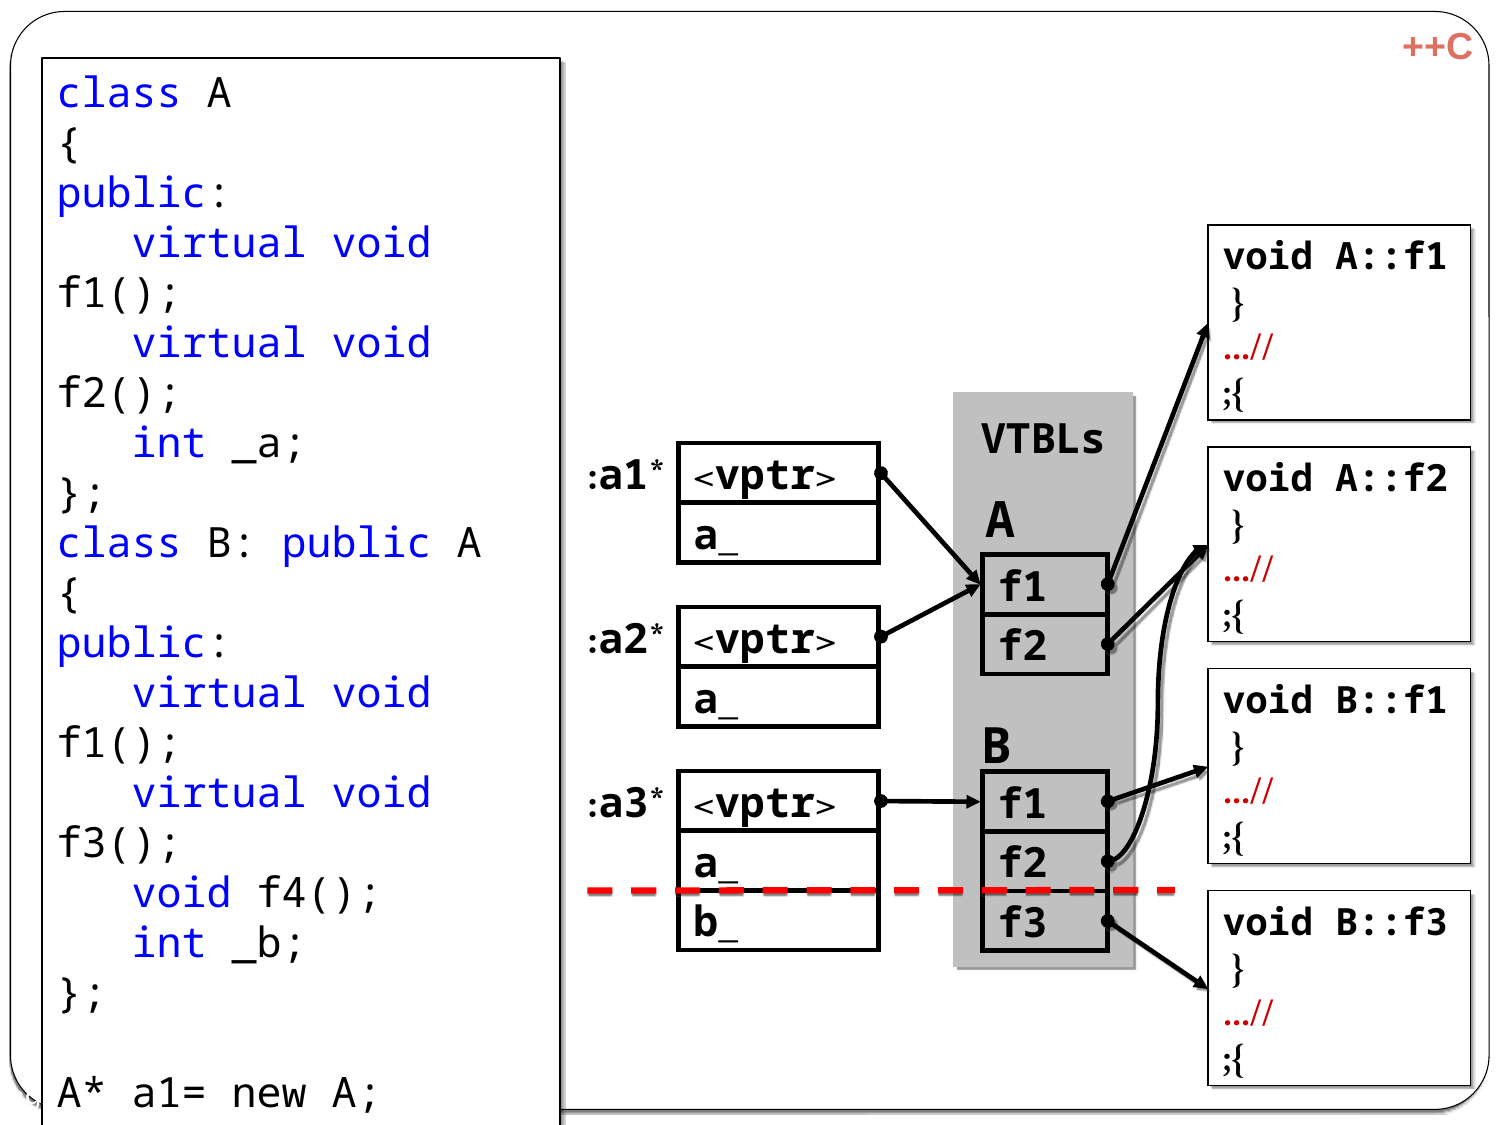

class A
{
public:
   virtual void f1();
   virtual void f2();
   int _a;
};
class B: public A
{
public:
   virtual void f1();
   virtual void f3();
   void f4();
   int _b;
};
A* a1= new A;
A* a2= new A;
A* a3= new B;
void A::f1
{
 //...
};
VTBLs
*a1:
<vptr>
_a
void A::f2
{
 //...
};
A
f1
f2
*a2:
<vptr>
_a
void B::f1
{
 //...
};
B
*a3:
<vptr>
_a
_b
f1
f2
f3
void B::f3
{
 //...
};